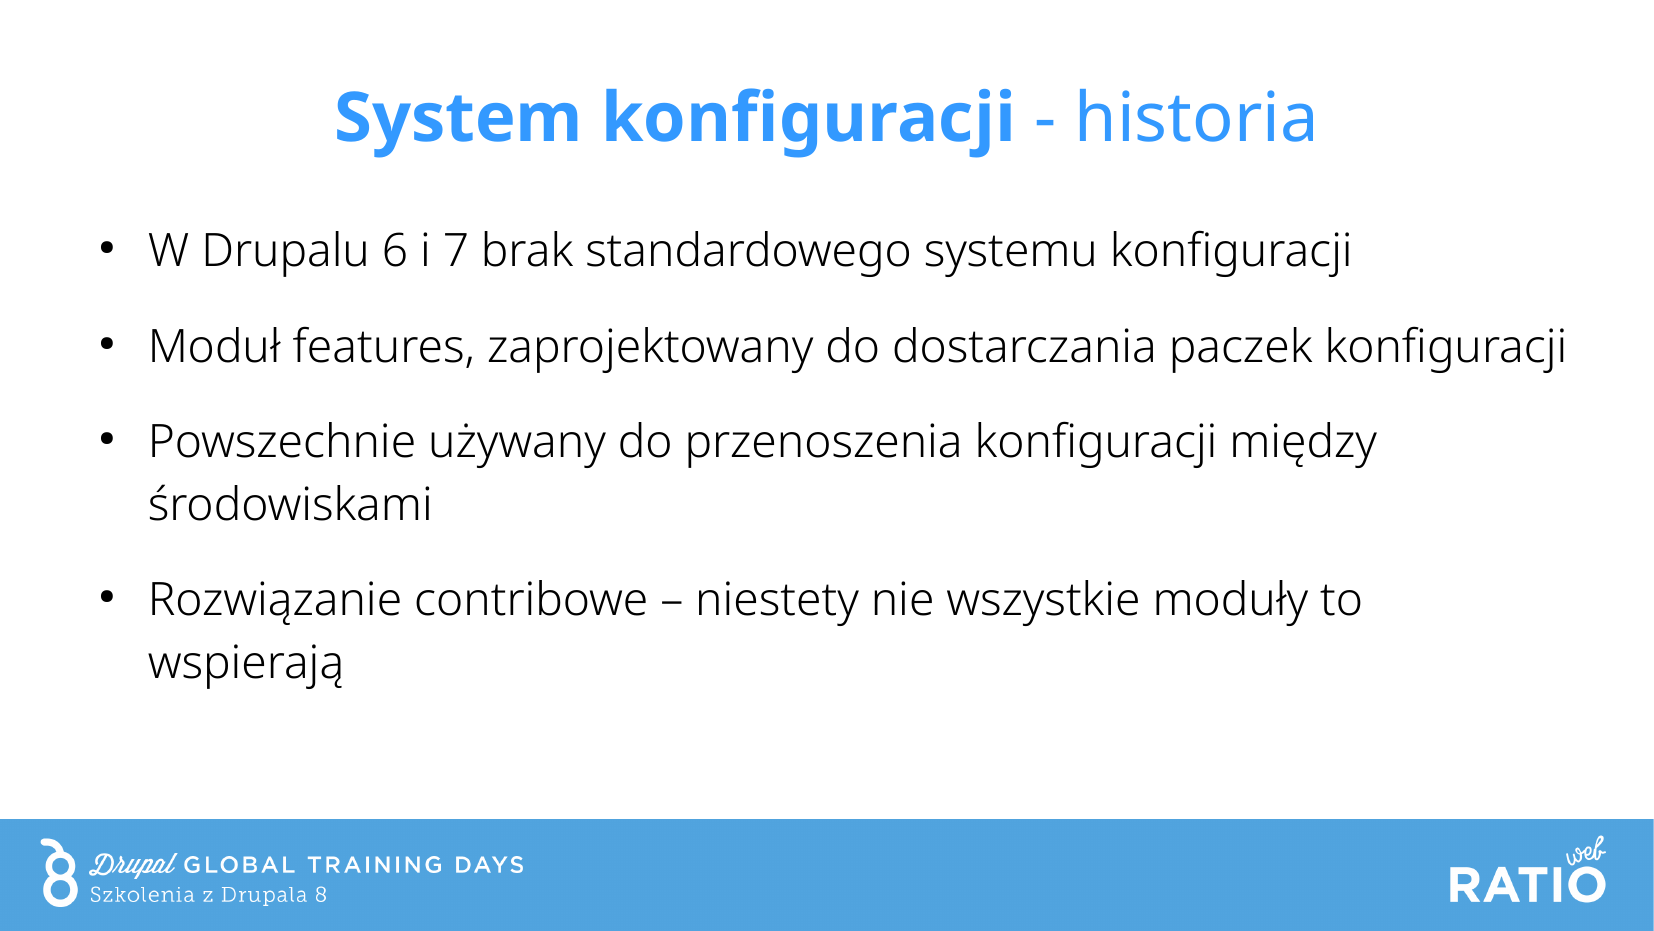

# System konfiguracji - historia
W Drupalu 6 i 7 brak standardowego systemu konfiguracji
Moduł features, zaprojektowany do dostarczania paczek konfiguracji
Powszechnie używany do przenoszenia konfiguracji między środowiskami
Rozwiązanie contribowe – niestety nie wszystkie moduły to wspierają